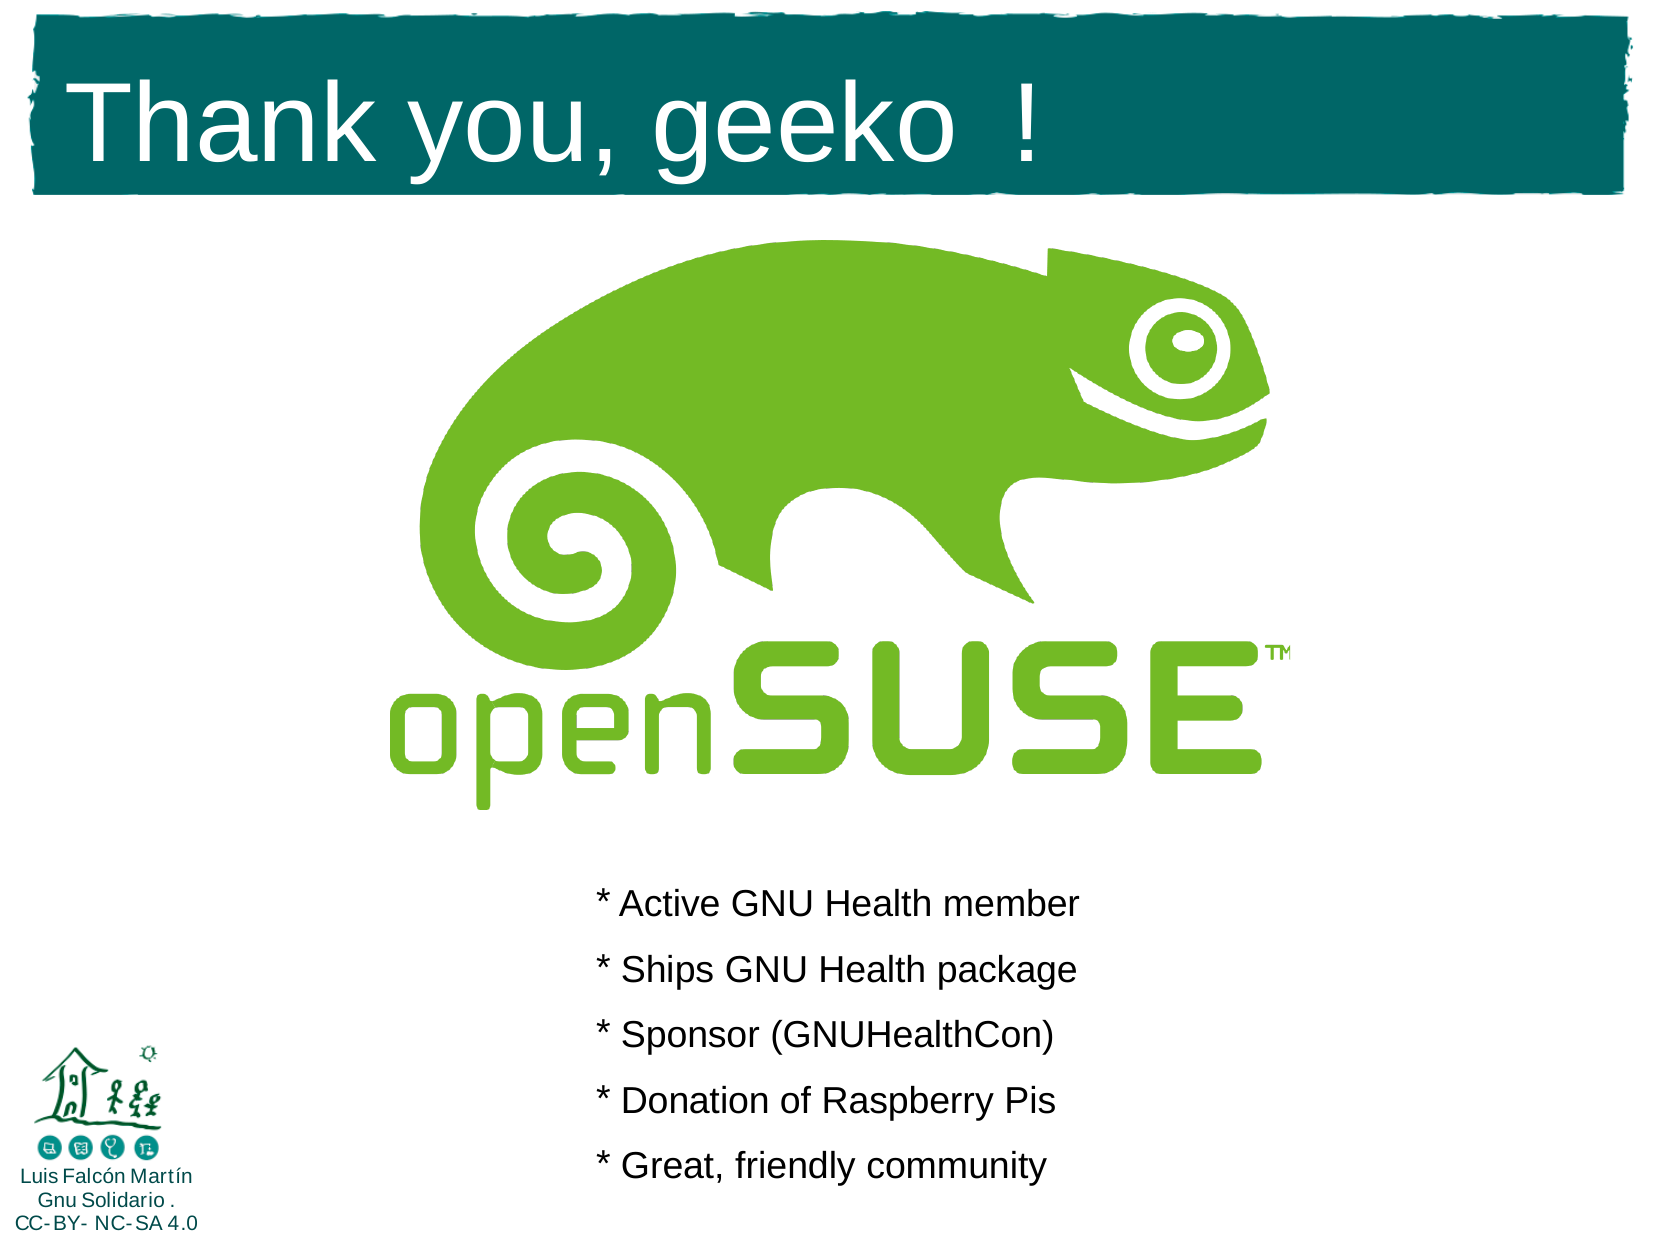

Thank you, geeko!
Active GNU Health member
Ships GNU Health package
Sponsor (GNUHealthCon)
Donation of Raspberry Pis
Great, friendly community
LuisFalcónMartín
GnuSolidario.
CC-BY-NC-SA4.0